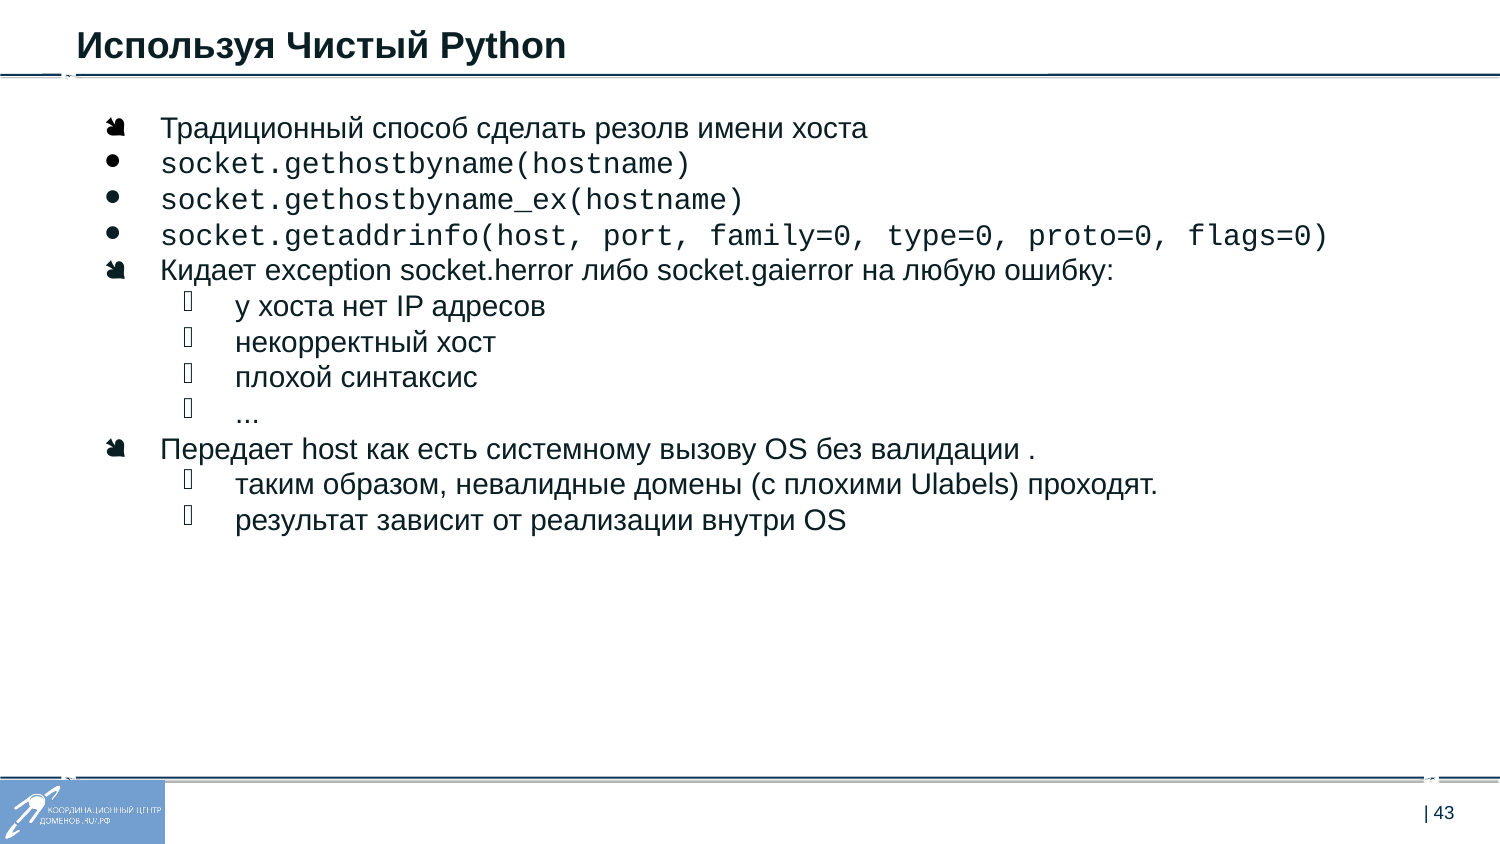

# Используя Чистый Python
Традиционный способ сделать резолв имени хоста
socket.gethostbyname(hostname)
socket.gethostbyname_ex(hostname)
socket.getaddrinfo(host, port, family=0, type=0, proto=0, flags=0)
Кидает exception socket.herror либо socket.gaierror на любую ошибку:
у хоста нет IP адресов
некорректный хост
плохой синтаксис
...
Передает host как есть системному вызову OS без валидации .
таким образом, невалидные домены (с плохими Ulabels) проходят.
результат зависит от реализации внутри OS